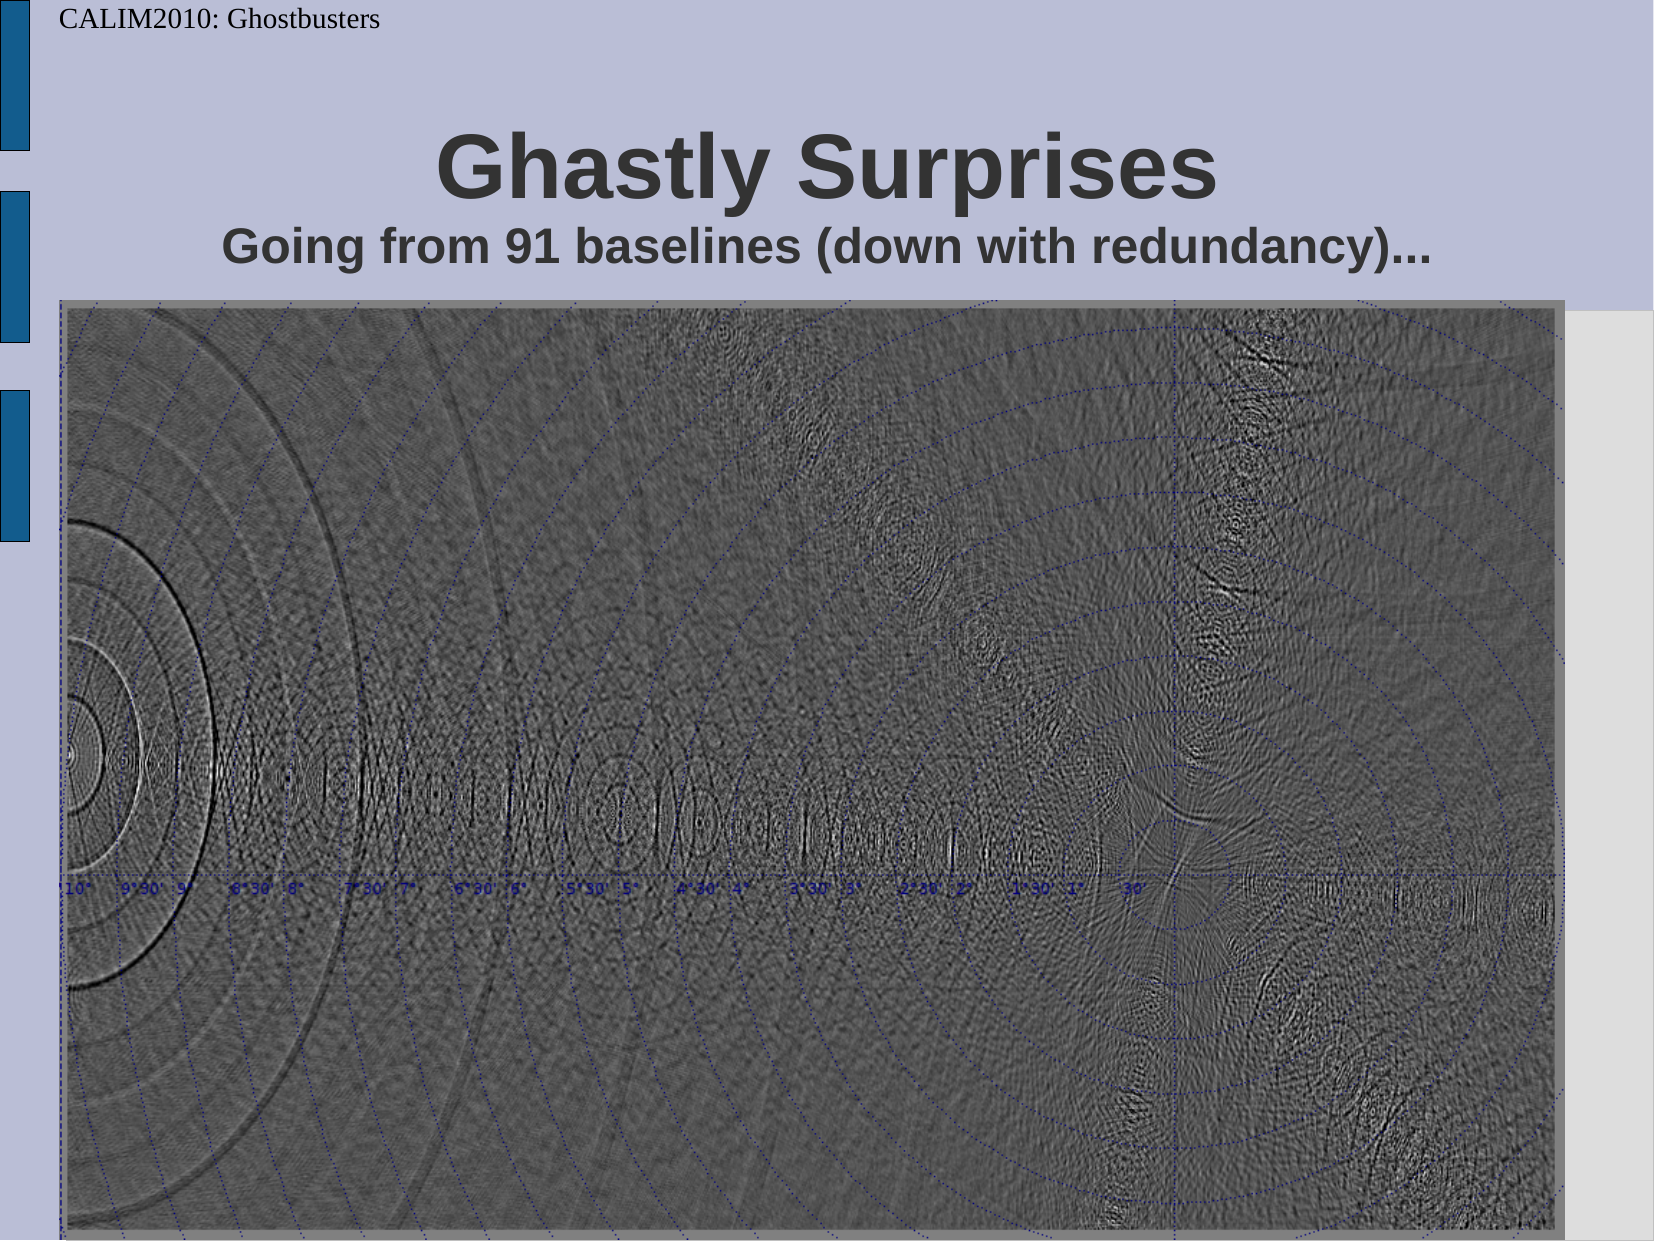

CALIM2010: Ghostbusters
# Ghastly Surprises Going from 91 baselines (down with redundancy)...